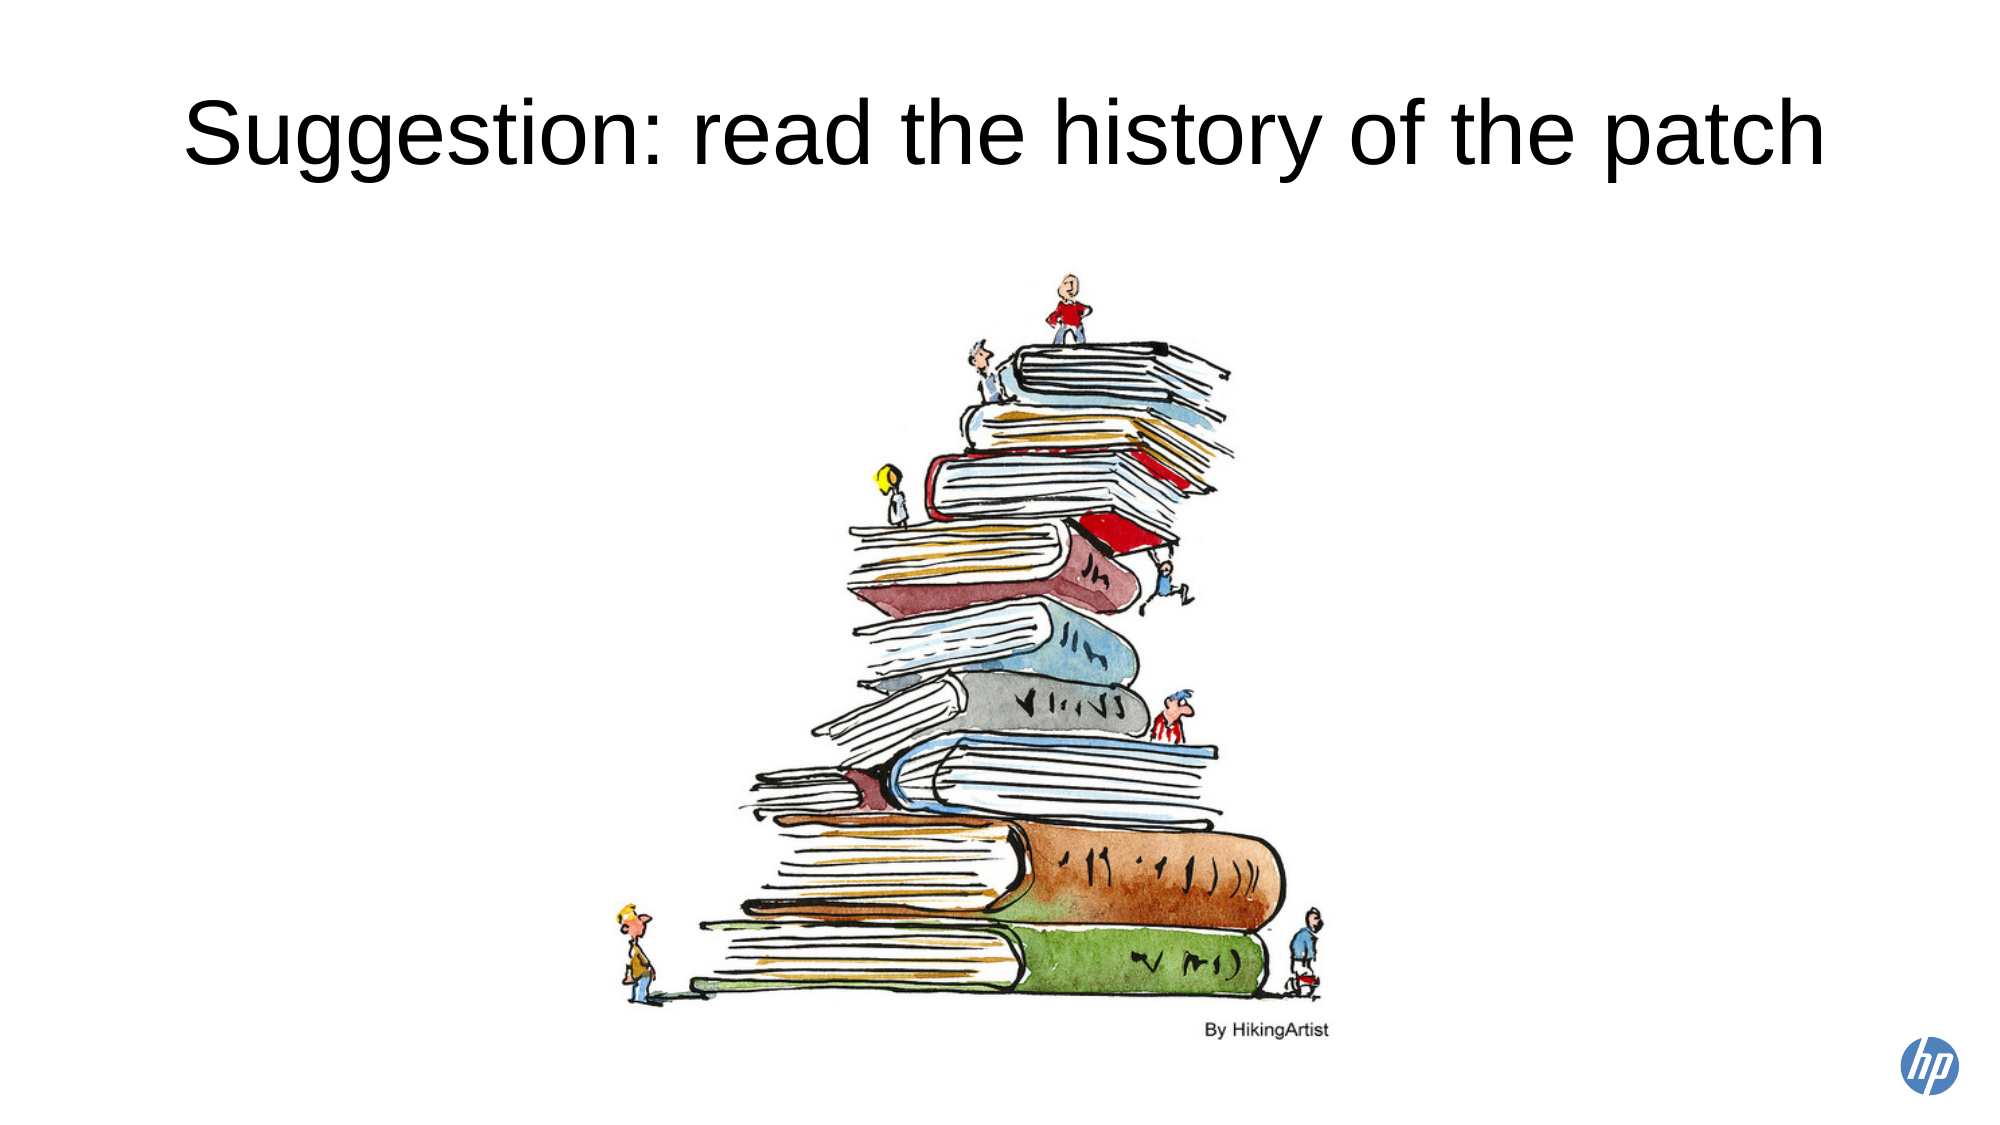

# Suggestion: read the history of the patch